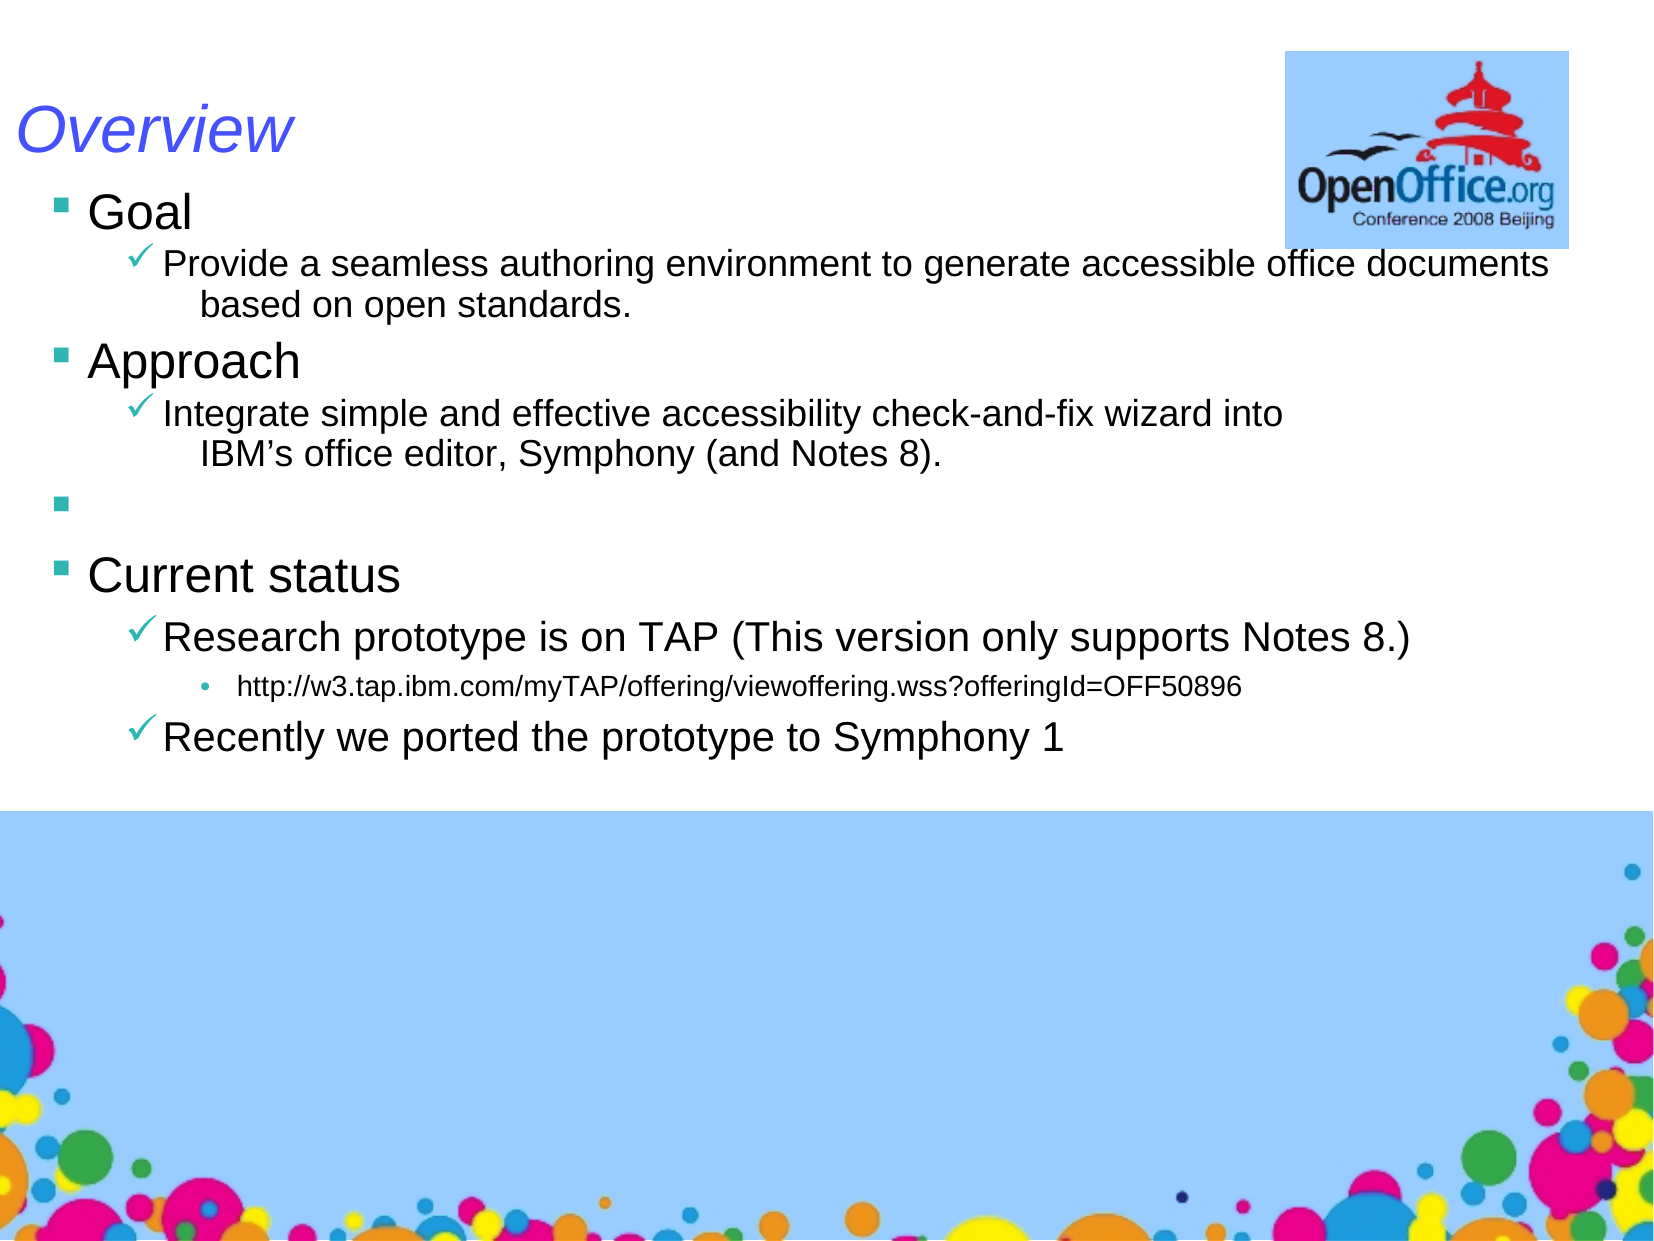

# Overview
Goal
Provide a seamless authoring environment to generate accessible office documents based on open standards.
Approach
Integrate simple and effective accessibility check-and-fix wizard into
IBM’s office editor, Symphony (and Notes 8).
Current status
Research prototype is on TAP (This version only supports Notes 8.)
http://w3.tap.ibm.com/myTAP/offering/viewoffering.wss?offeringId=OFF50896
Recently we ported the prototype to Symphony 1